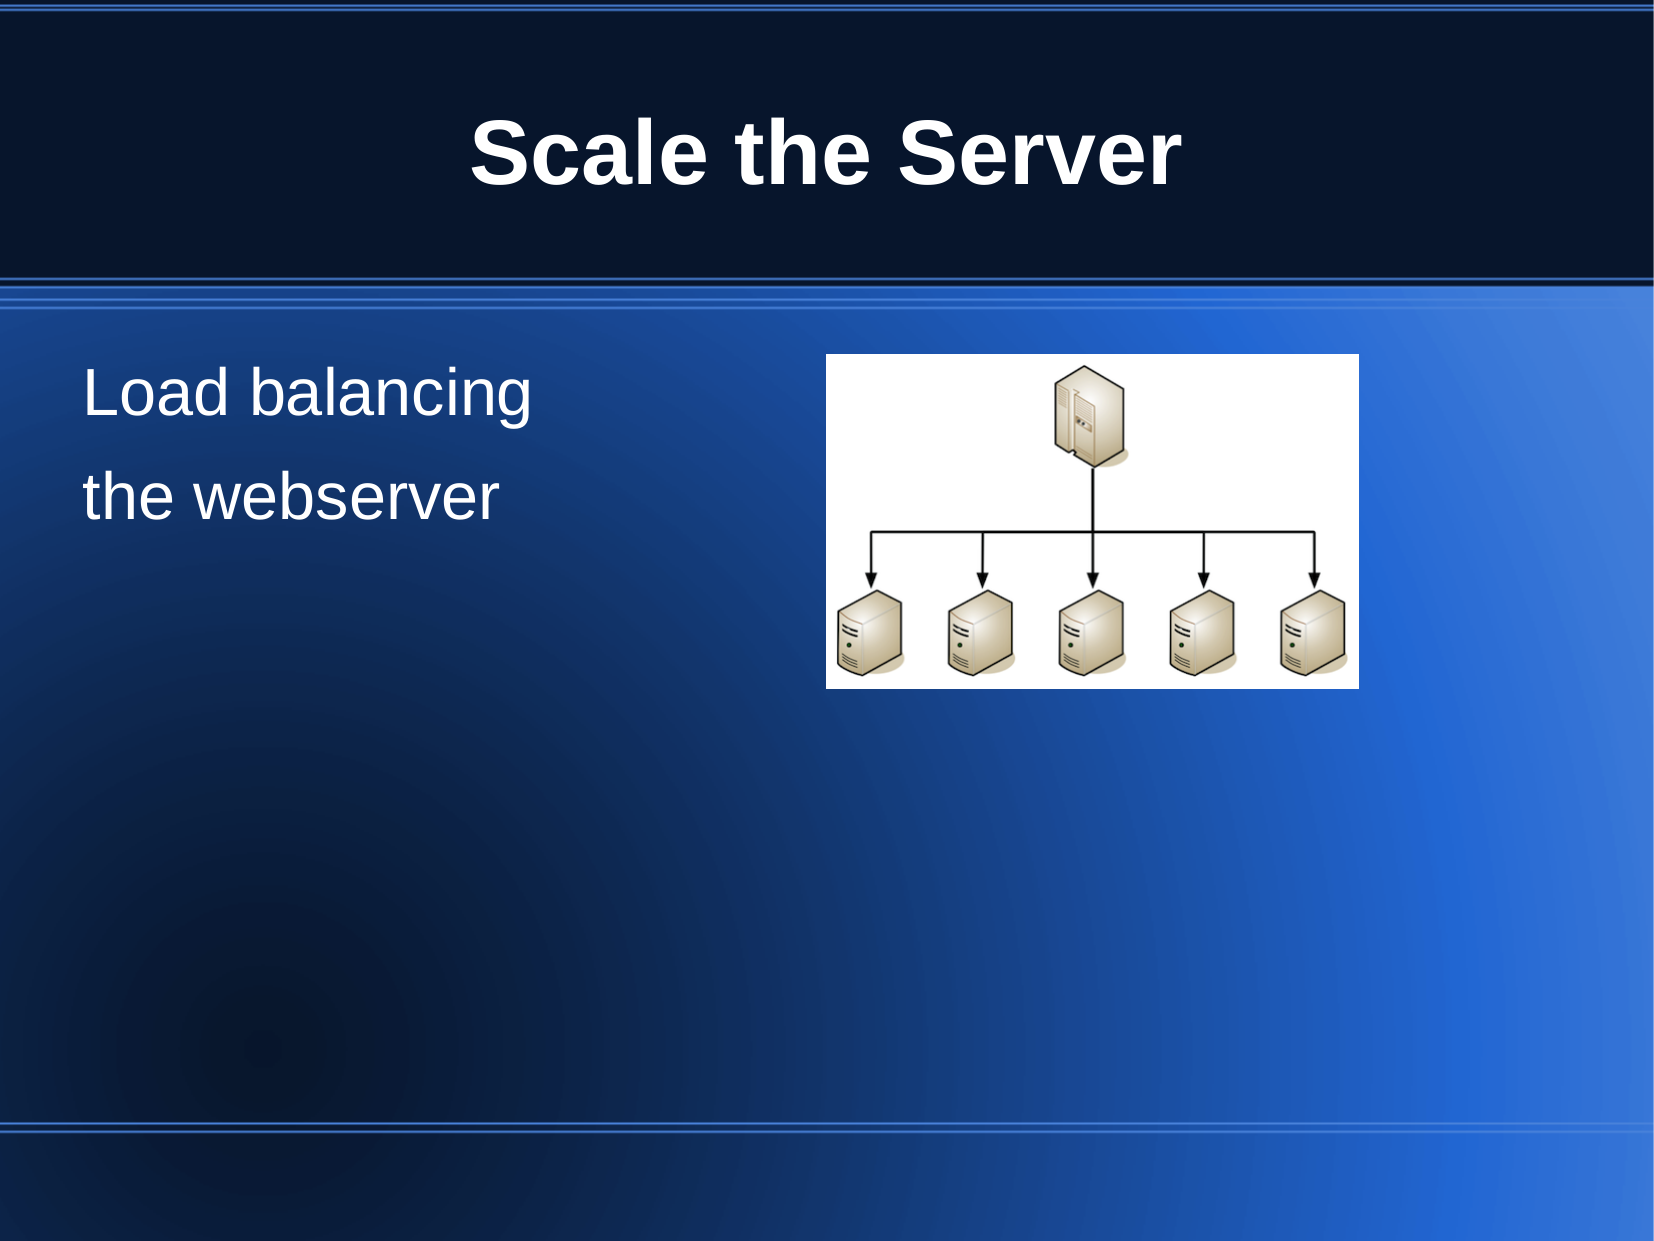

# Scale the Server
Load balancing
the webserver